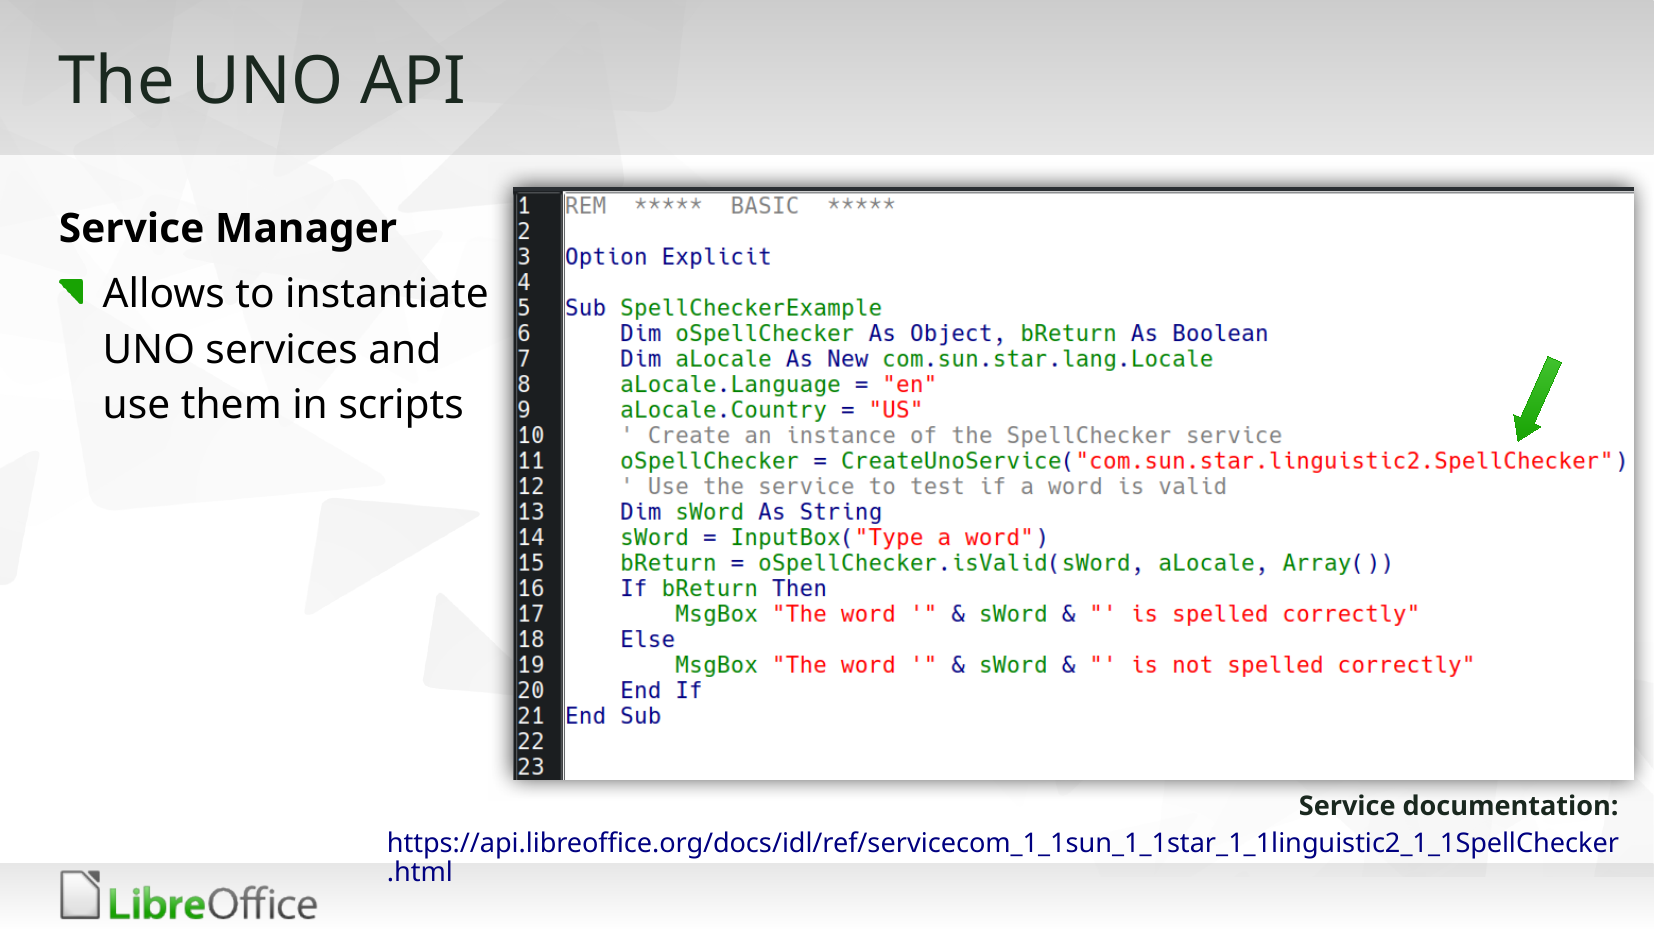

# The UNO API
Service Manager
Allows to instantiate UNO services and use them in scripts
Service documentation:
https://api.libreoffice.org/docs/idl/ref/servicecom_1_1sun_1_1star_1_1linguistic2_1_1SpellChecker.html